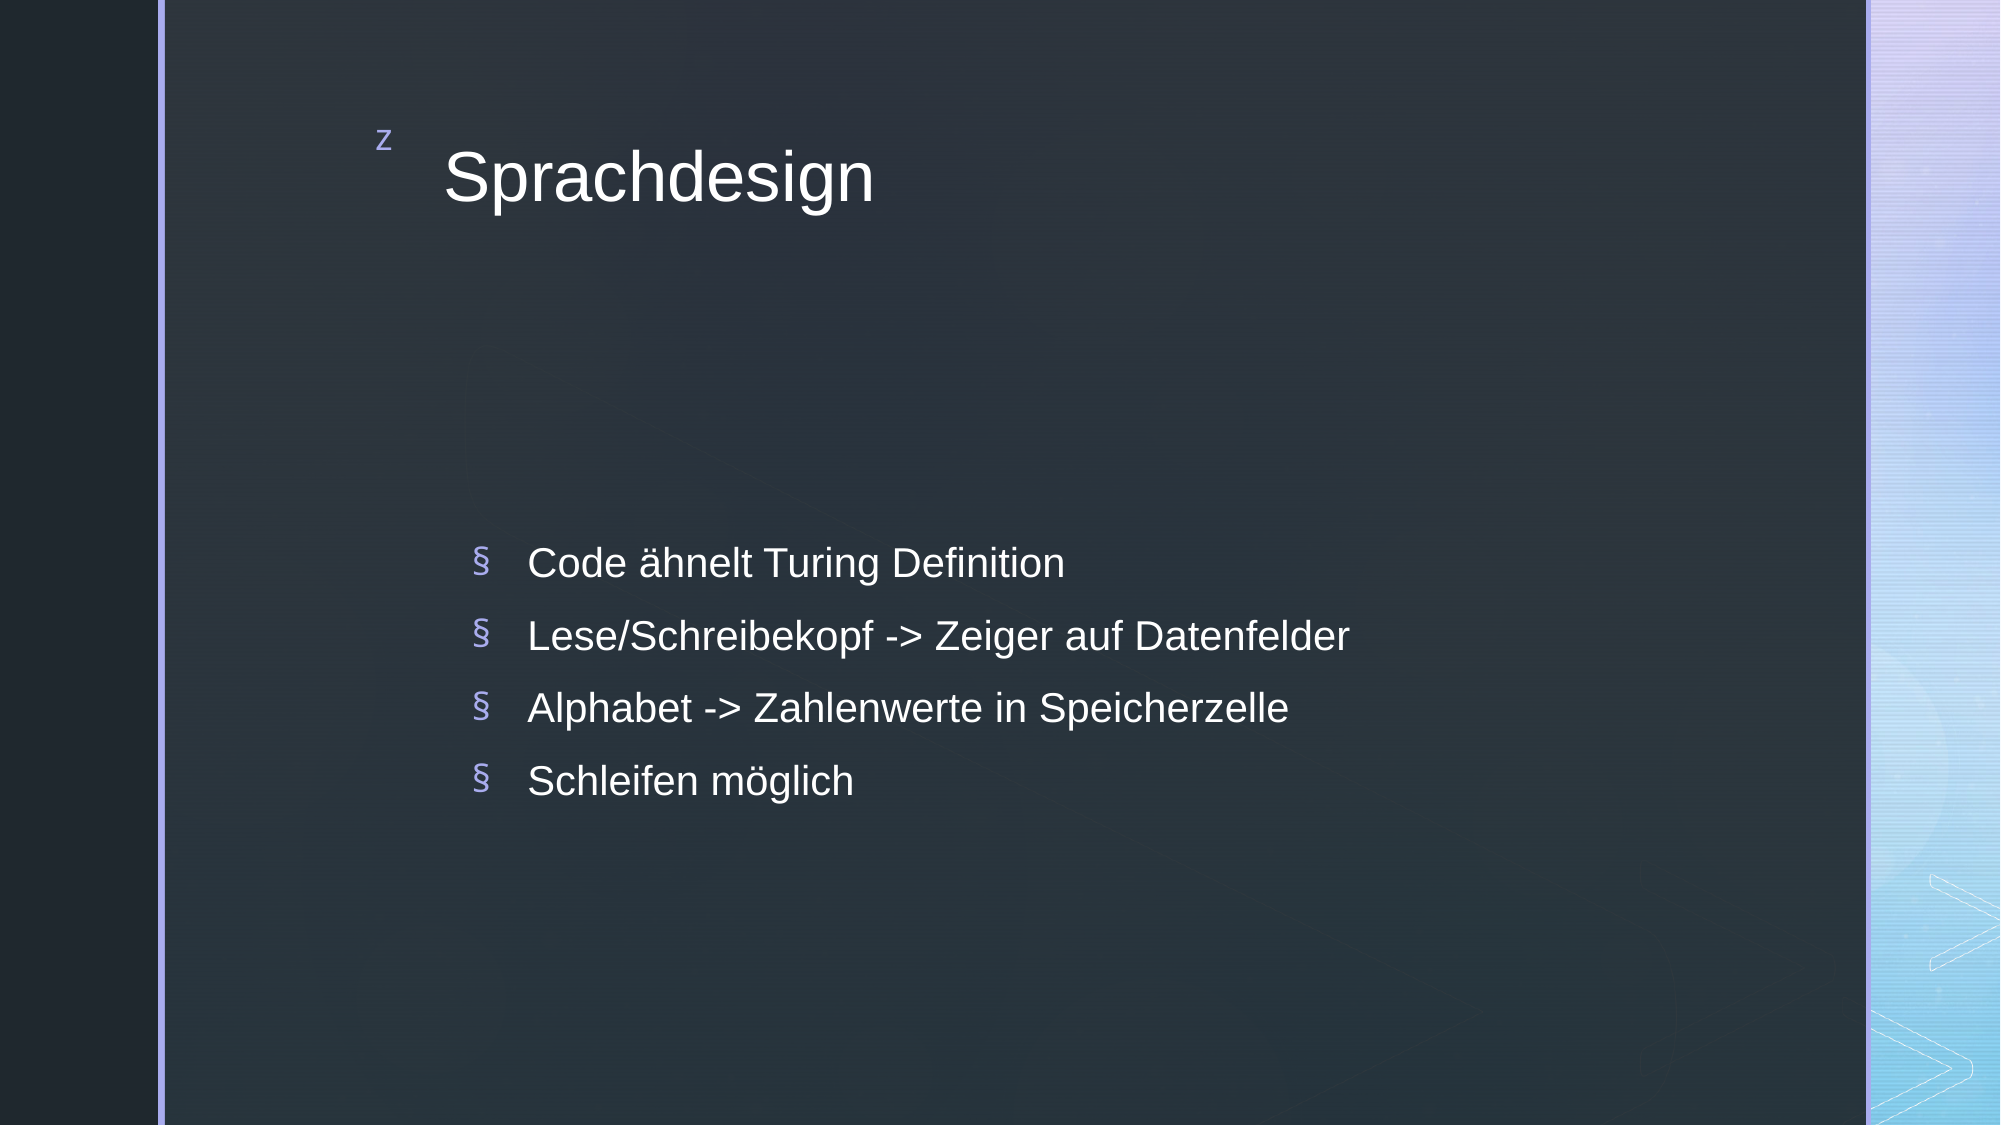

# Sprachdesign
Code ähnelt Turing Definition
Lese/Schreibekopf -> Zeiger auf Datenfelder
Alphabet -> Zahlenwerte in Speicherzelle
Schleifen möglich